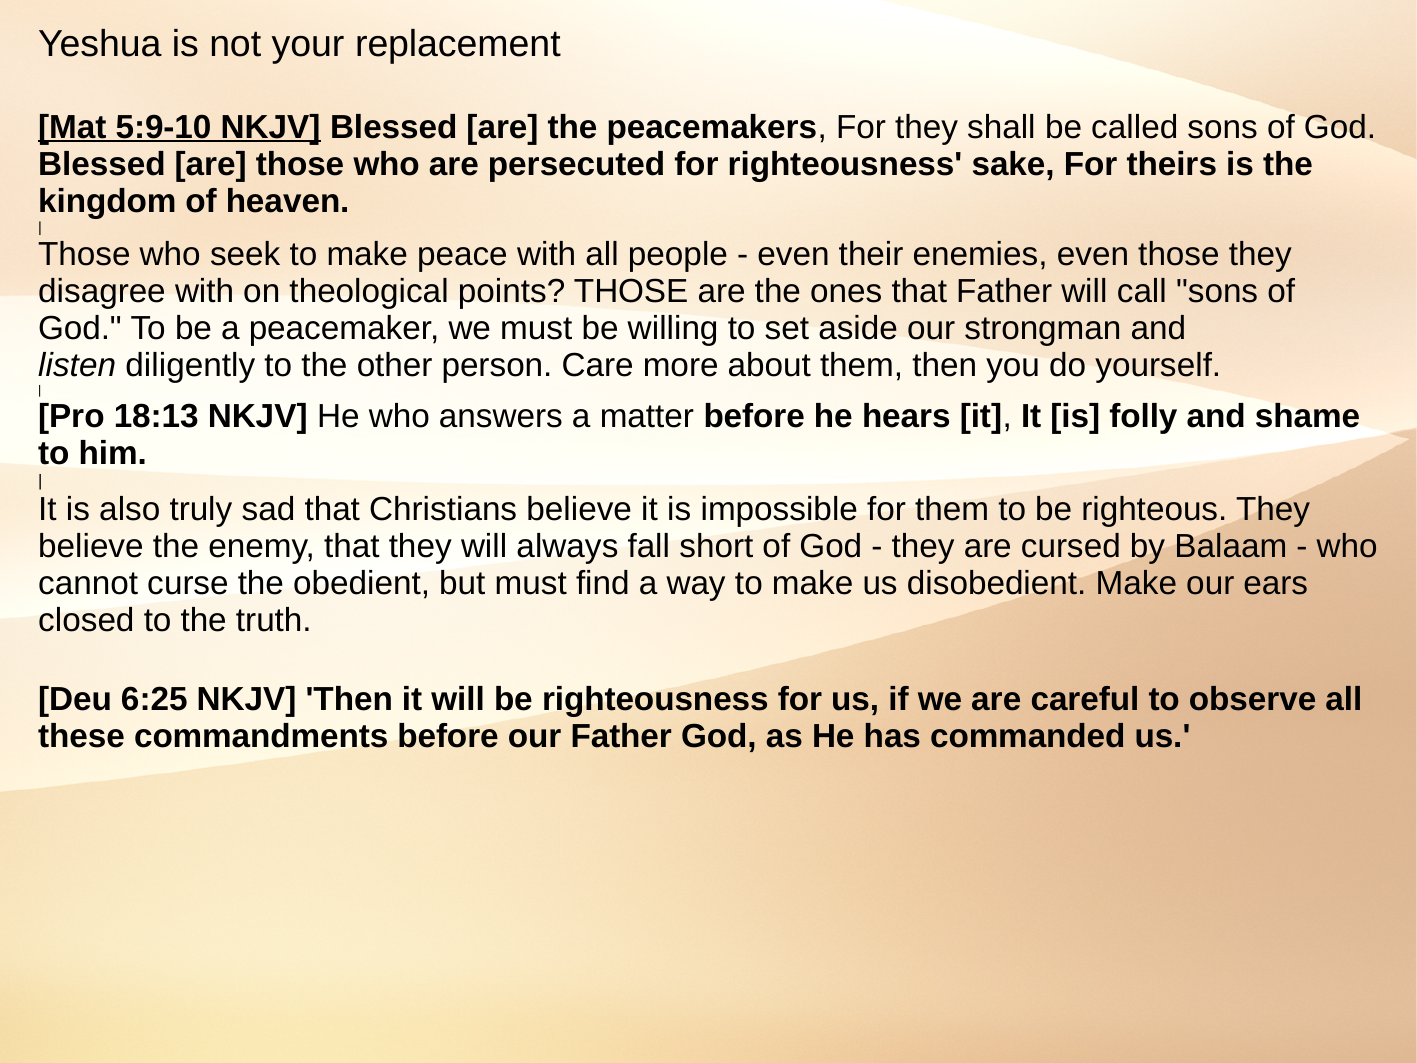

Yeshua is not your replacement
[Mat 5:9-10 NKJV] Blessed [are] the peacemakers, For they shall be called sons of God. Blessed [are] those who are persecuted for righteousness' sake, For theirs is the kingdom of heaven.
|
Those who seek to make peace with all people - even their enemies, even those they disagree with on theological points? THOSE are the ones that Father will call "sons of God." To be a peacemaker, we must be willing to set aside our strongman and listen diligently to the other person. Care more about them, then you do yourself.
|
[Pro 18:13 NKJV] He who answers a matter before he hears [it], It [is] folly and shame to him.
|
It is also truly sad that Christians believe it is impossible for them to be righteous. They believe the enemy, that they will always fall short of God - they are cursed by Balaam - who cannot curse the obedient, but must find a way to make us disobedient. Make our ears closed to the truth.
[Deu 6:25 NKJV] 'Then it will be righteousness for us, if we are careful to observe all these commandments before our Father God, as He has commanded us.'